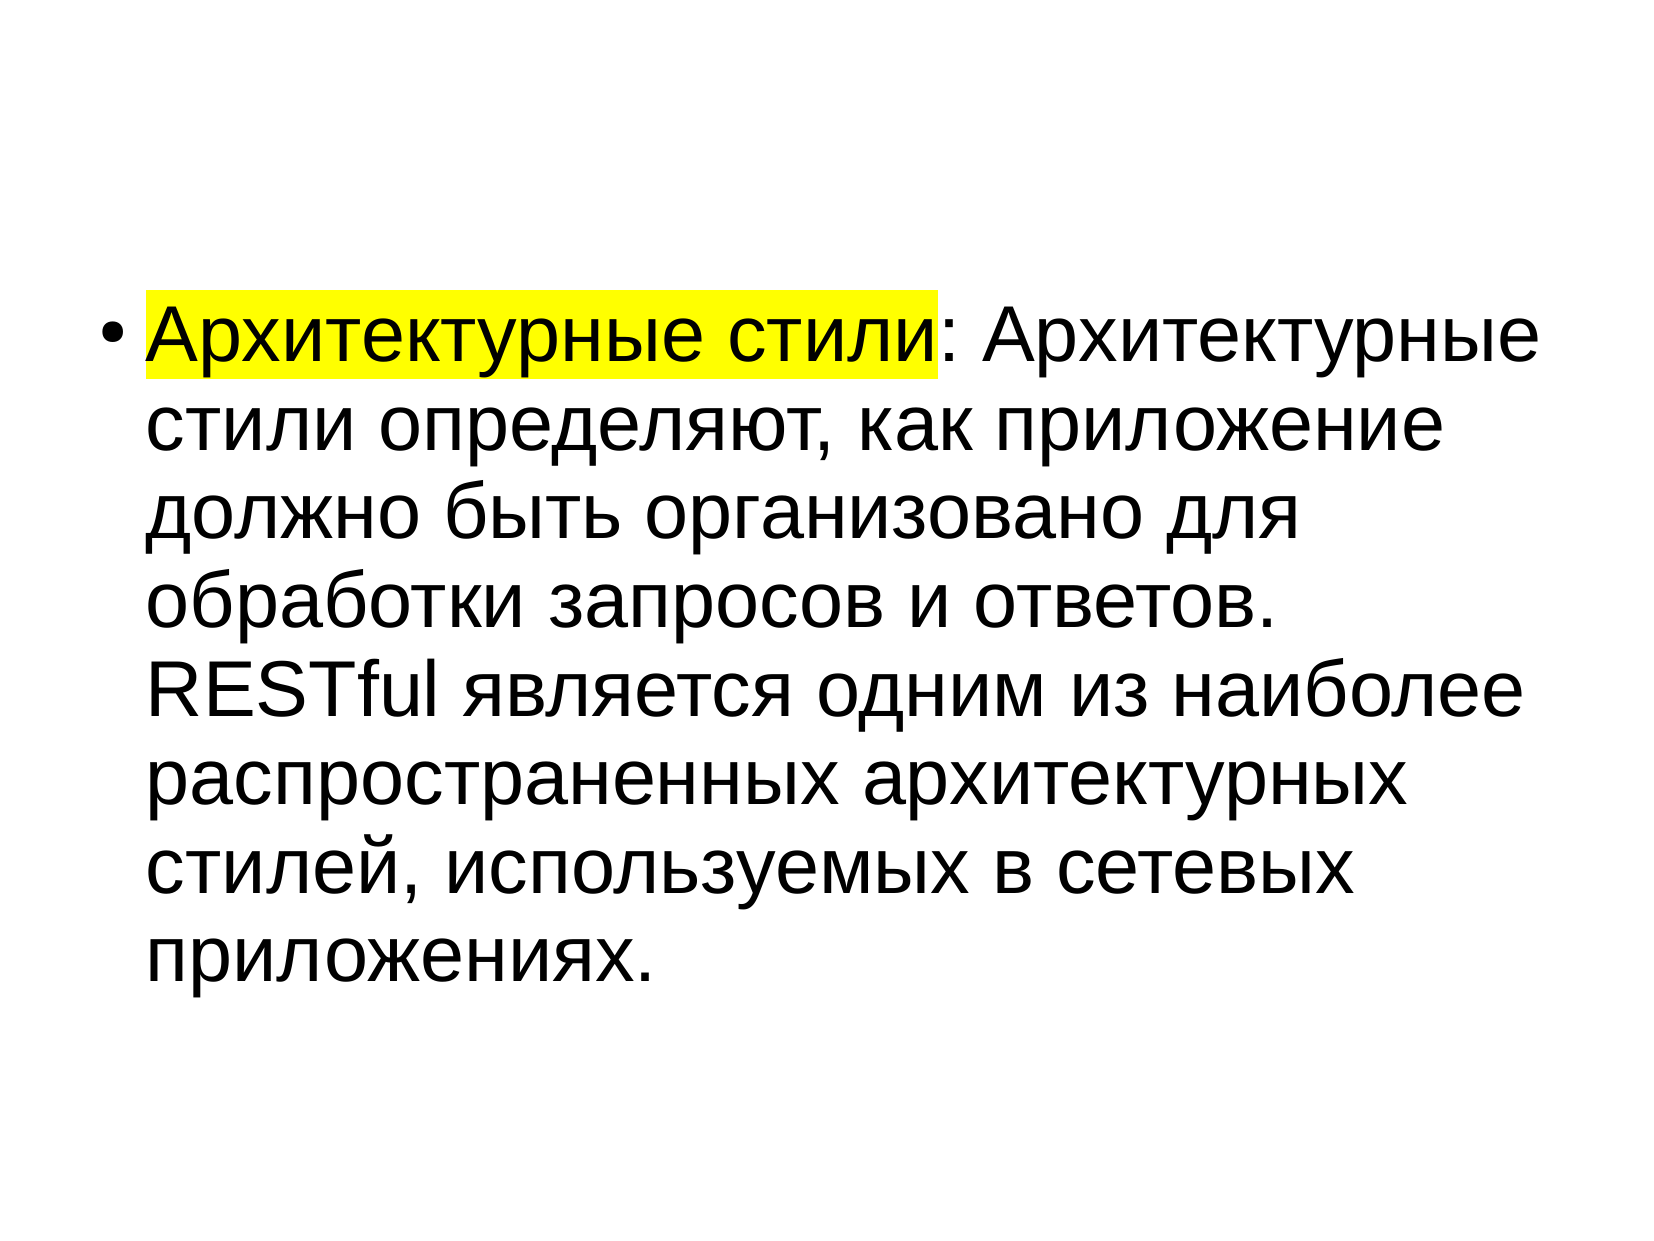

# Архитектурные стили: Архитектурные стили определяют, как приложение должно быть организовано для обработки запросов и ответов. RESTful является одним из наиболее распространенных архитектурных стилей, используемых в сетевых приложениях.